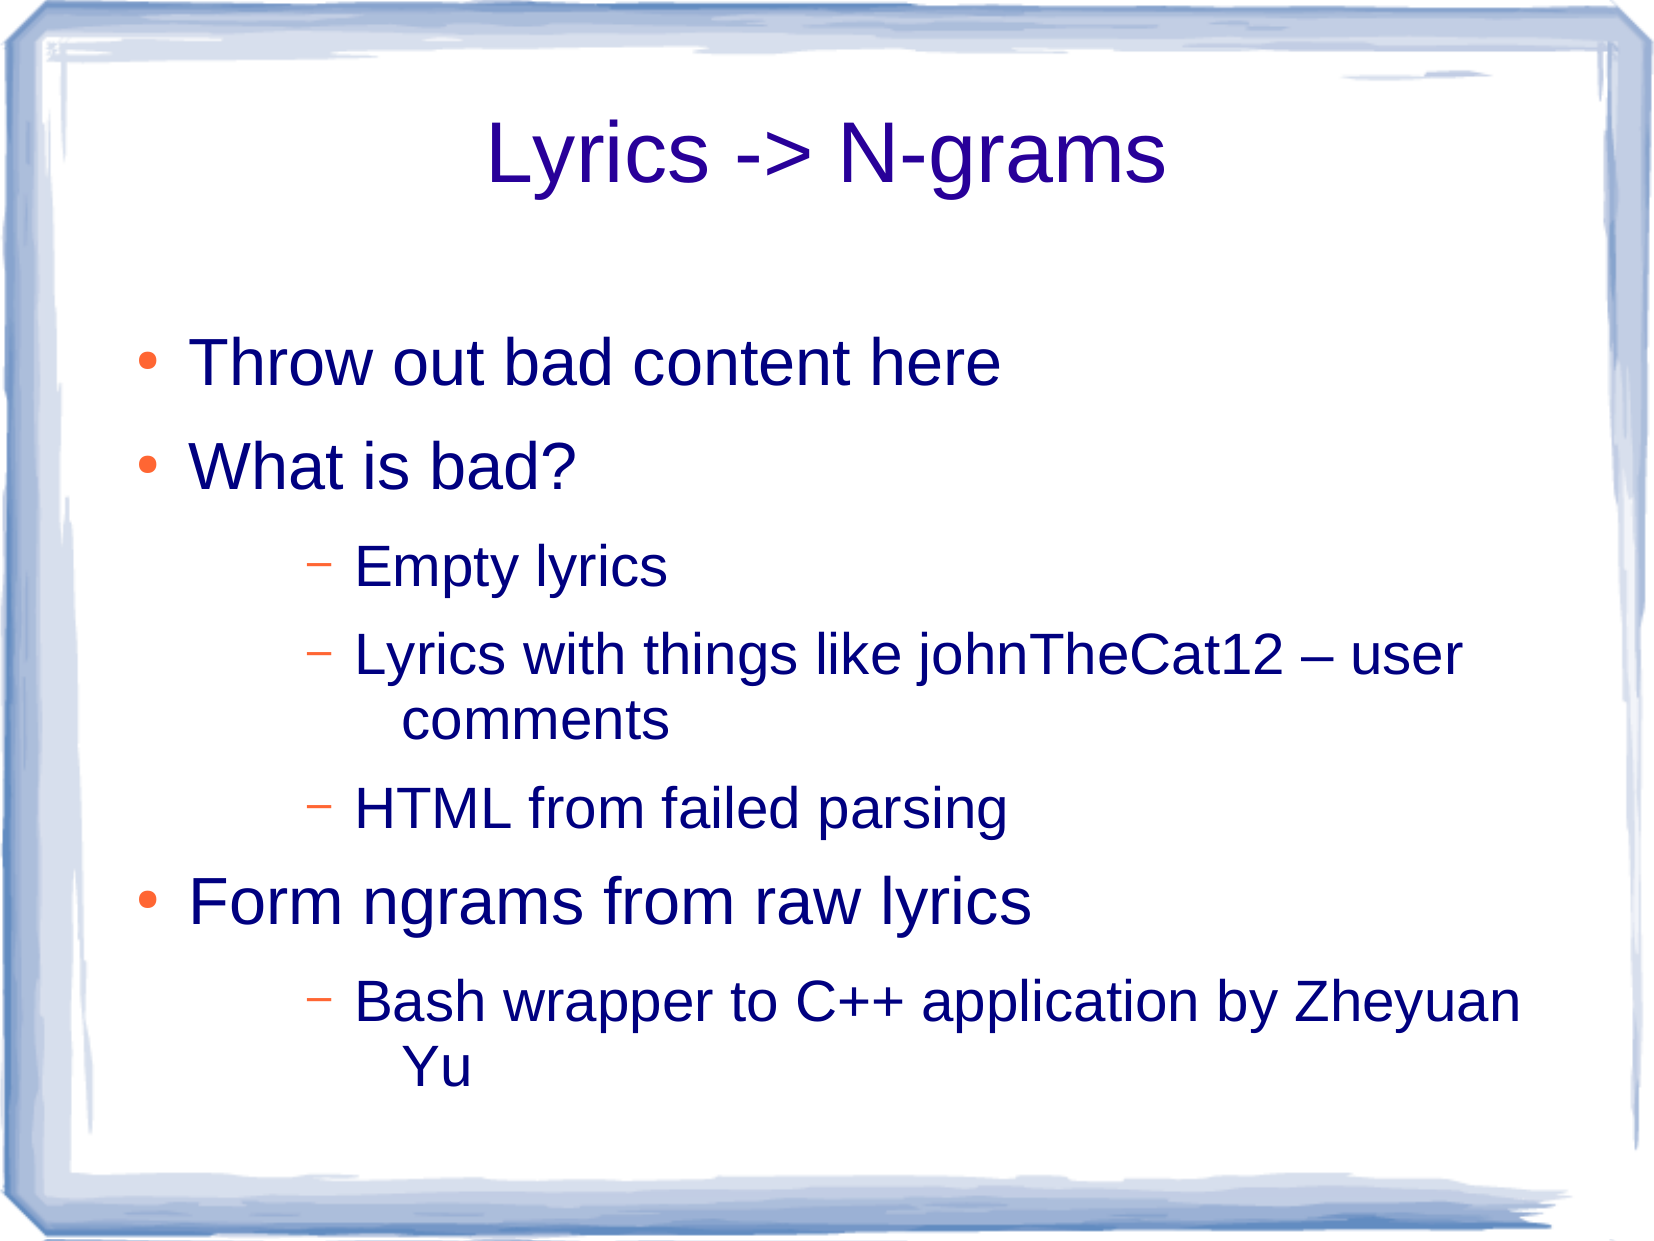

# Lyrics -> N-grams
Throw out bad content here
What is bad?
Empty lyrics
Lyrics with things like johnTheCat12 – user comments
HTML from failed parsing
Form ngrams from raw lyrics
Bash wrapper to C++ application by Zheyuan Yu